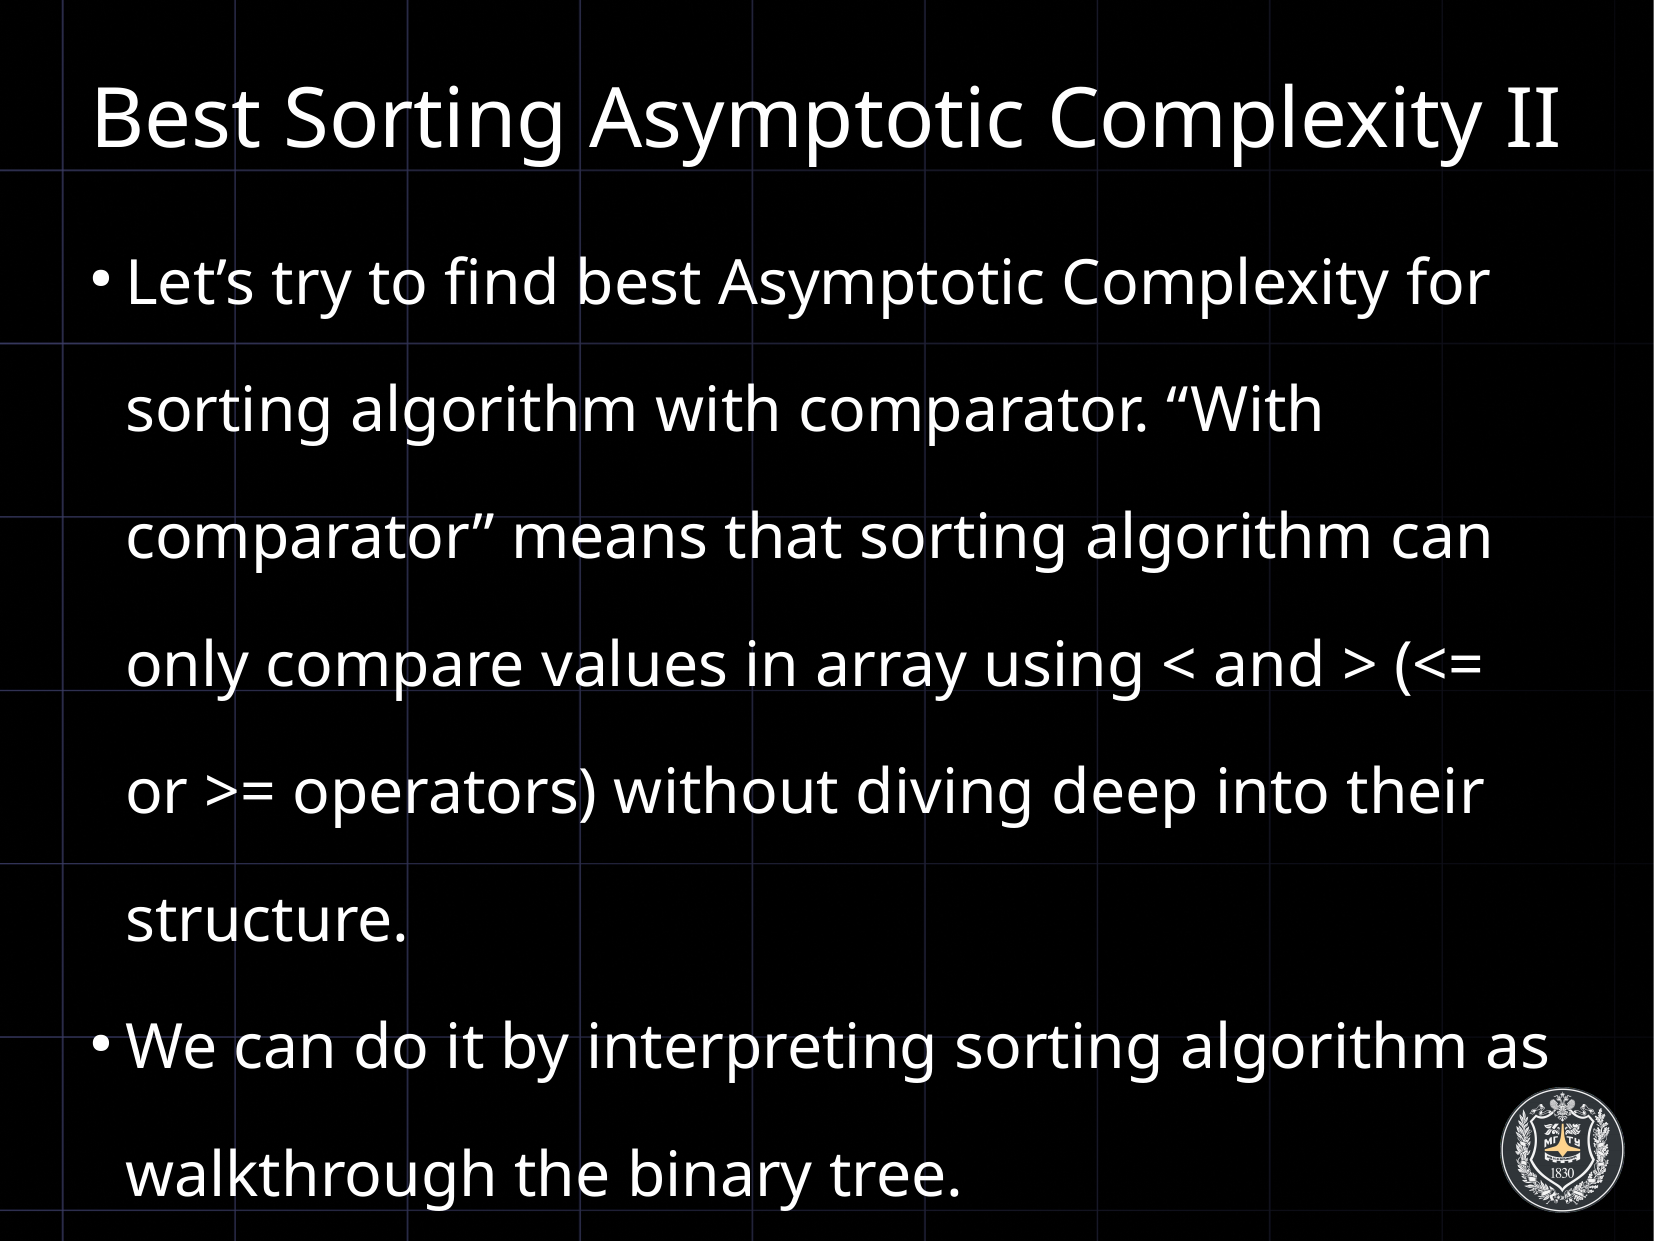

# Best Sorting Asymptotic Complexity II
Let’s try to find best Asymptotic Complexity for sorting algorithm with comparator. “With comparator” means that sorting algorithm can only compare values in array using < and > (<= or >= operators) without diving deep into their structure.
We can do it by interpreting sorting algorithm as walkthrough the binary tree.